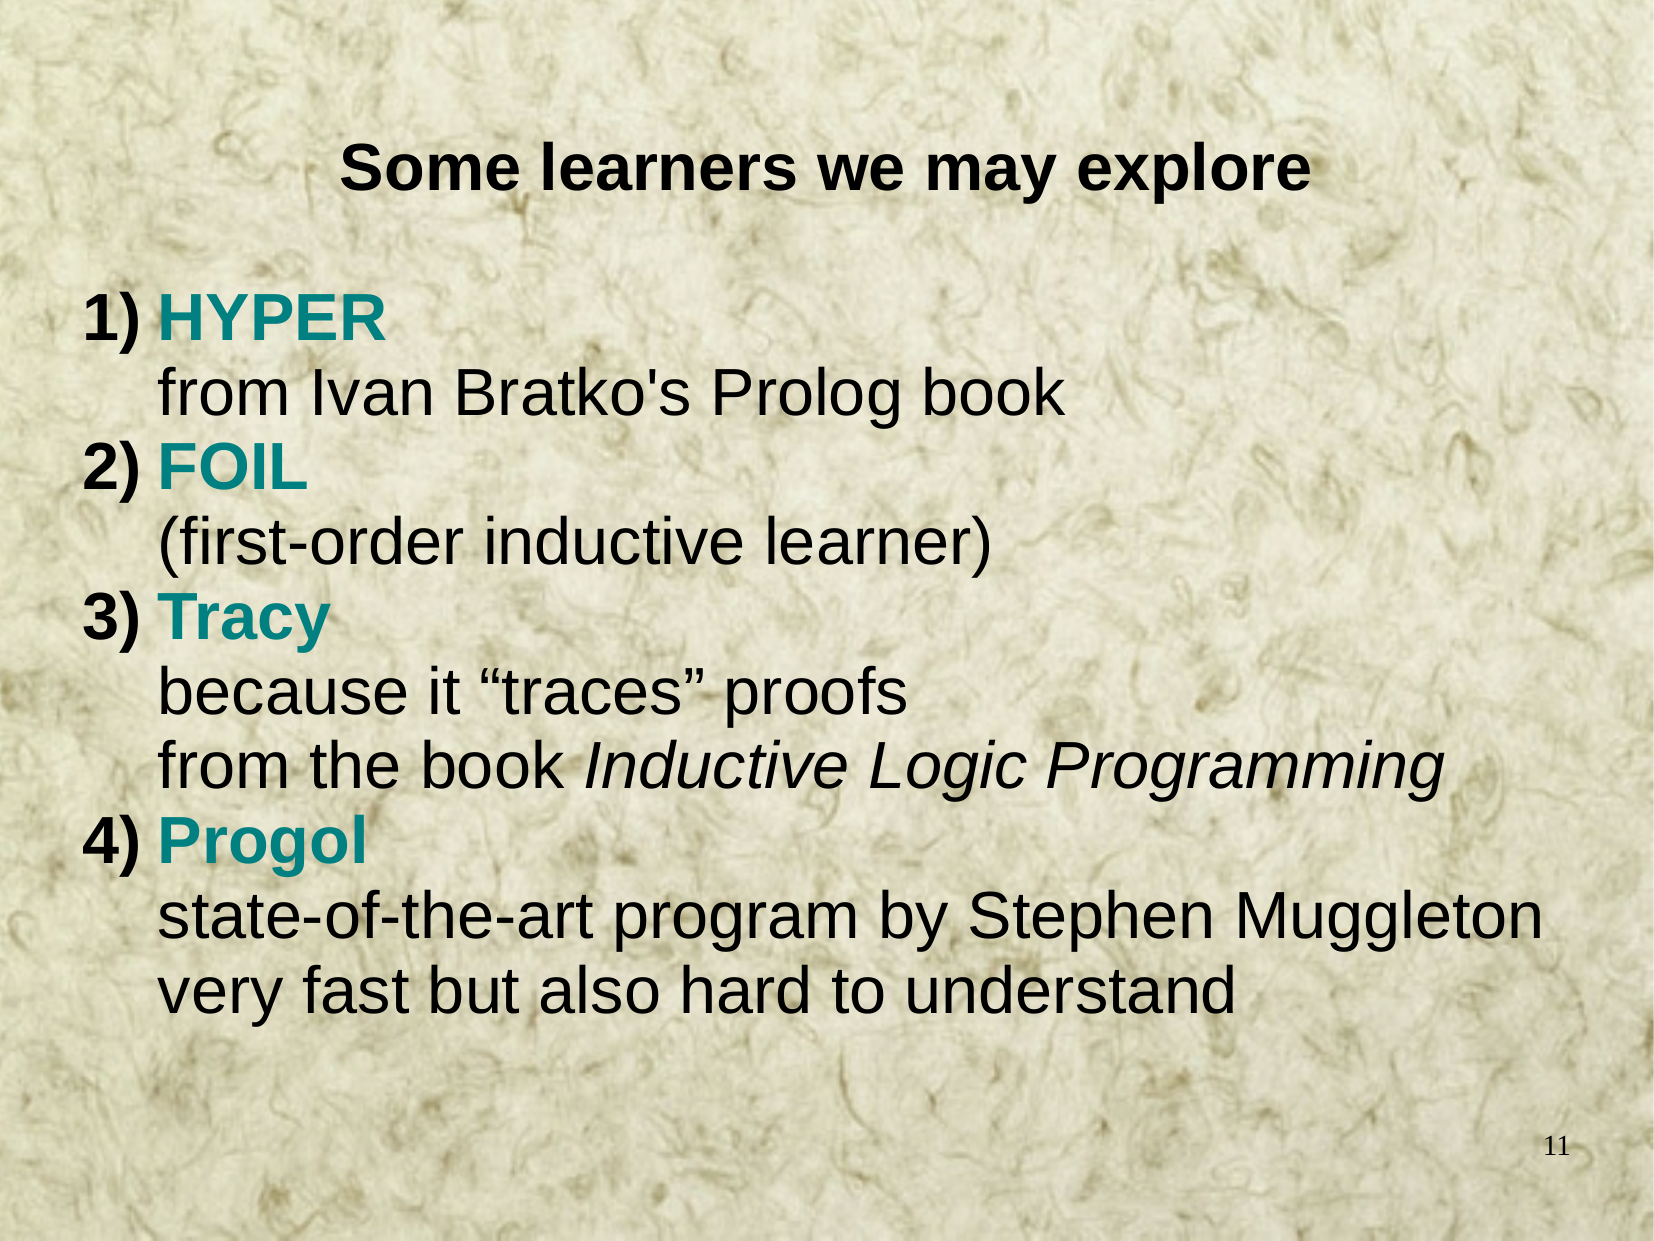

# Some learners we may explore
HYPER
from Ivan Bratko's Prolog book
FOIL
(first-order inductive learner)
Tracy
because it “traces” proofs
from the book Inductive Logic Programming
Progol
state-of-the-art program by Stephen Muggleton
very fast but also hard to understand
11